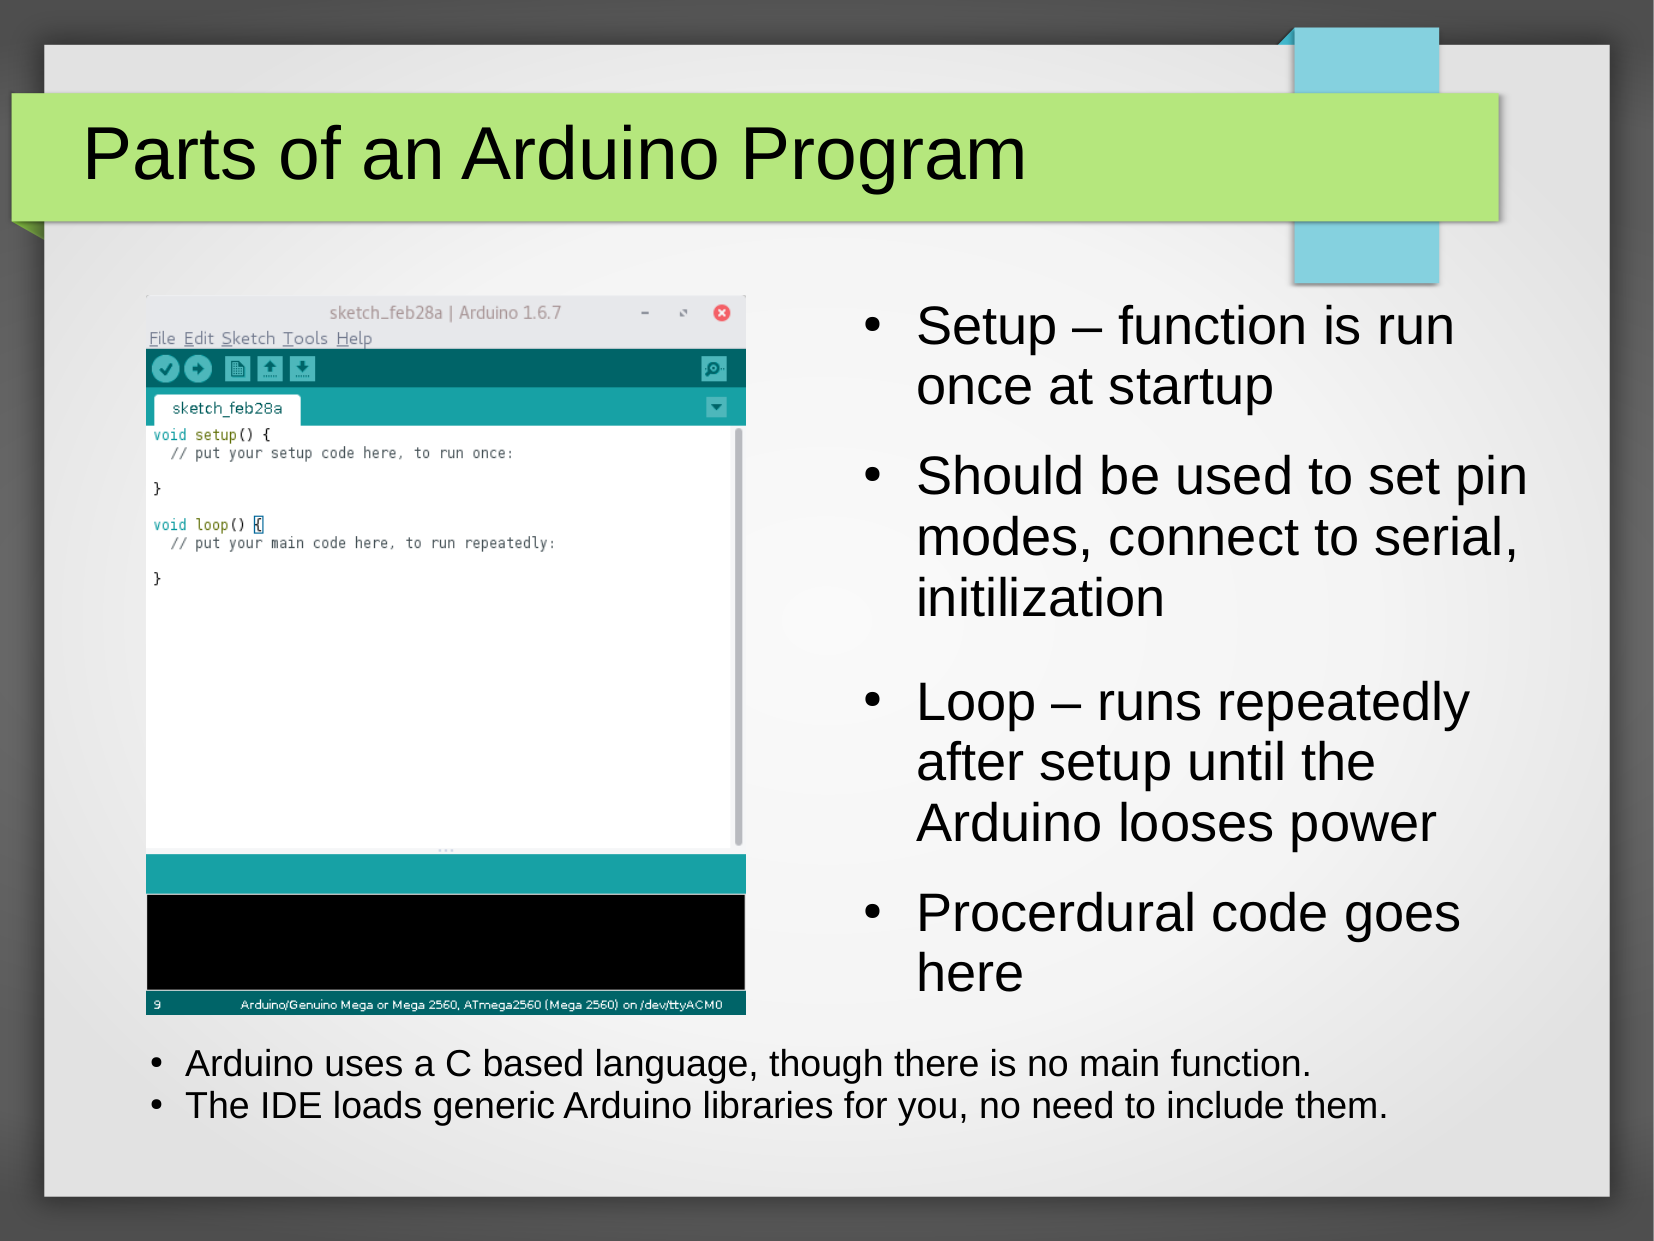

# Parts of an Arduino Program
Setup – function is run once at startup
Should be used to set pin modes, connect to serial, initilization
Loop – runs repeatedly after setup until the Arduino looses power
Procerdural code goes here
Arduino uses a C based language, though there is no main function.
The IDE loads generic Arduino libraries for you, no need to include them.